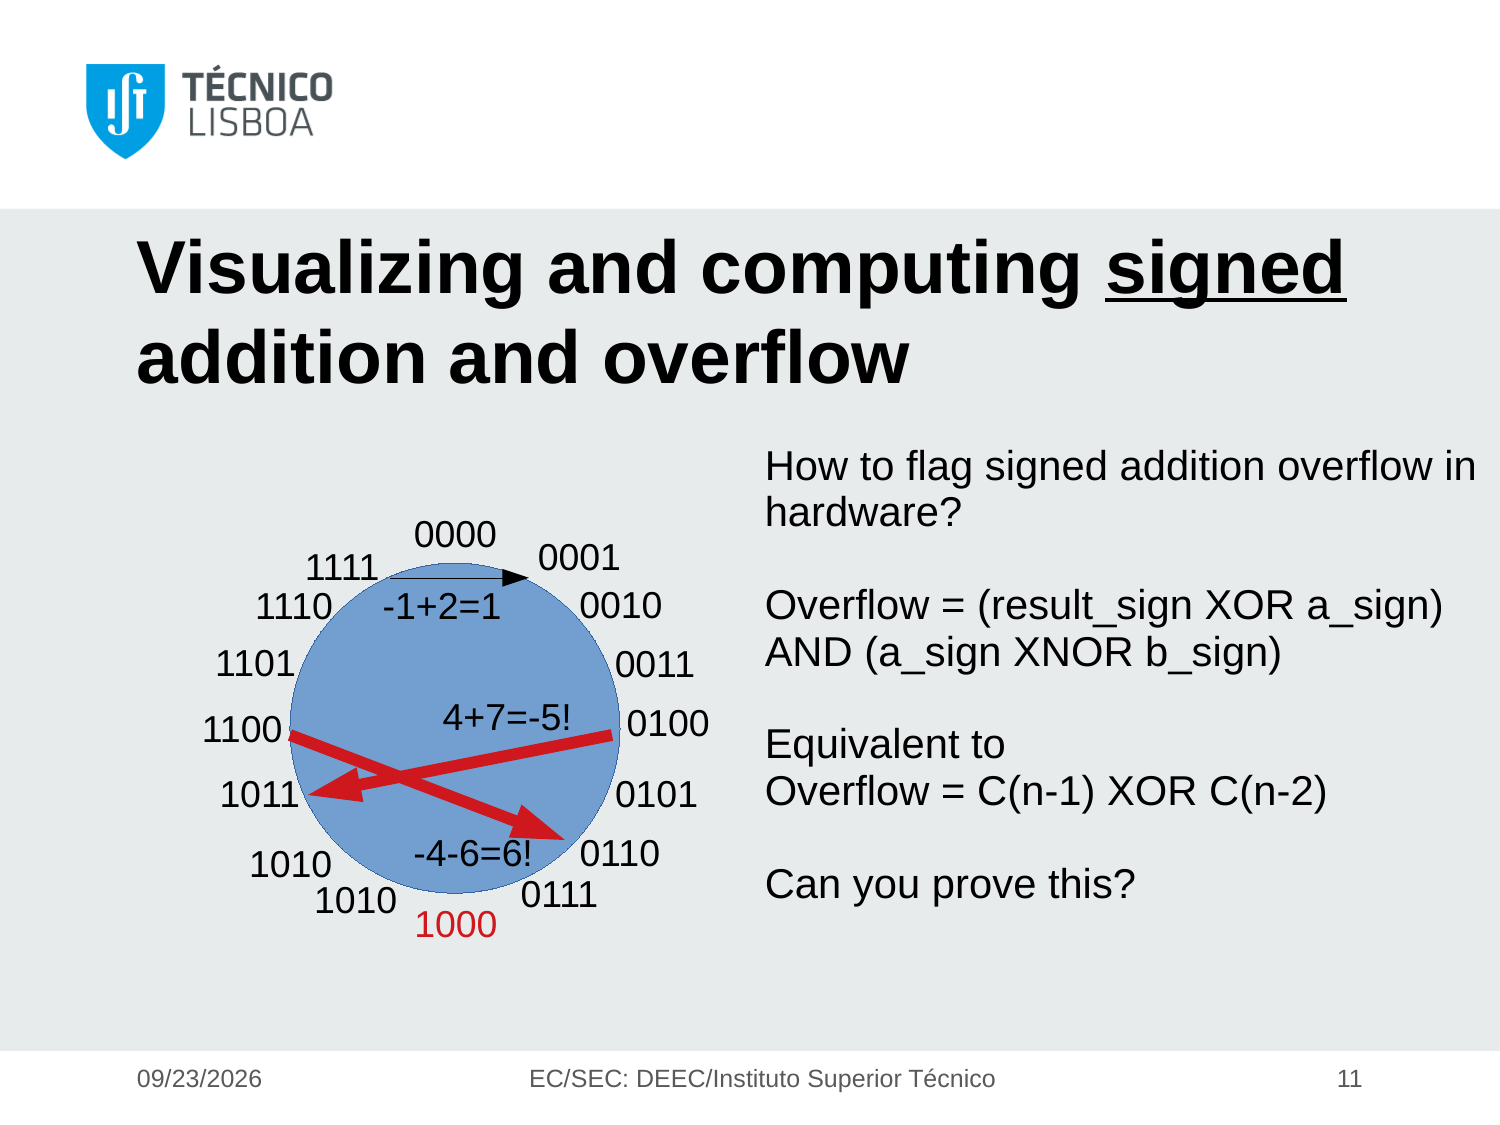

# Visualizing and computing signed addition and overflow
How to flag signed addition overflow in hardware?
Overflow = (result_sign XOR a_sign)
AND (a_sign XNOR b_sign)
Equivalent to
Overflow = C(n-1) XOR C(n-2)
Can you prove this?
0000
0001
1111
0010
-1+2=1
1110
1101
0011
4+7=-5!
0100
1100
1011
0101
0110
-4-6=6!
1010
0111
1010
1000
EC/SEC: DEEC/Instituto Superior Técnico